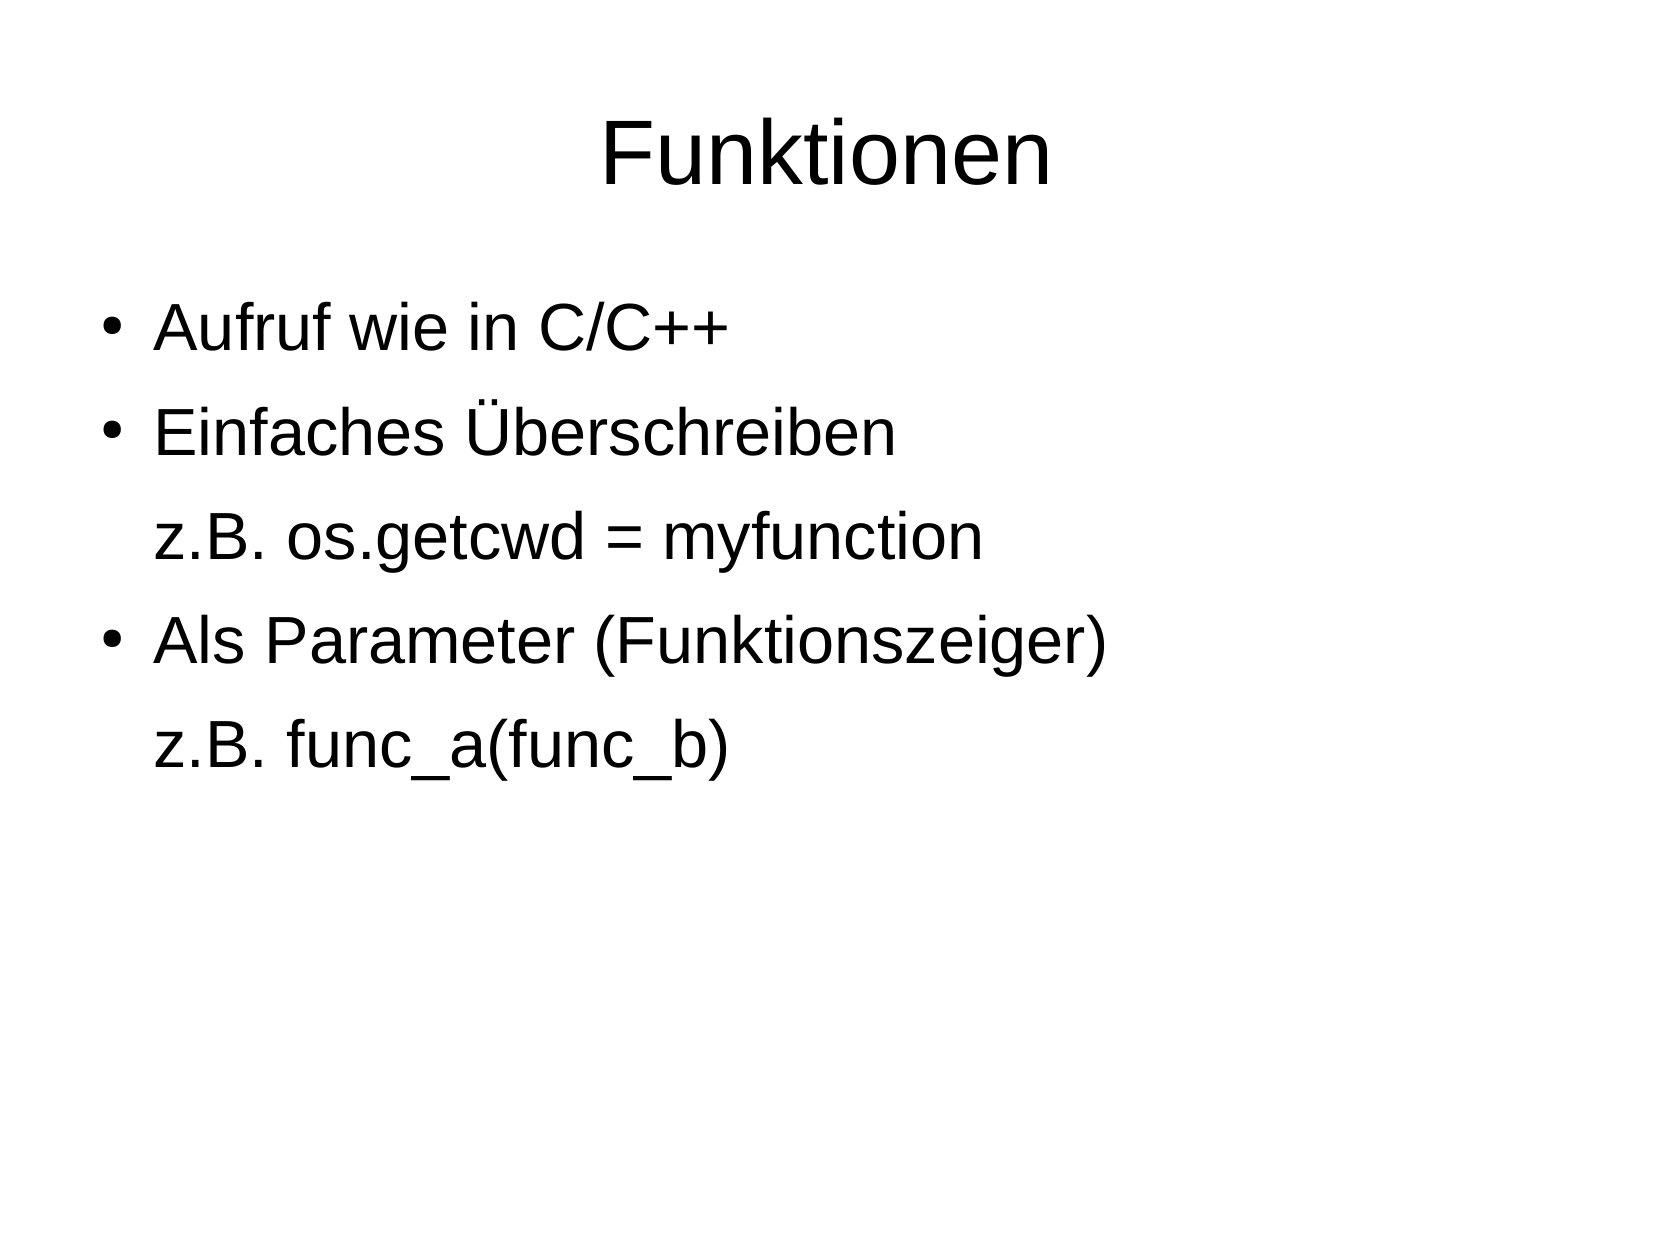

# Funktionen
Aufruf wie in C/C++
Einfaches Überschreiben
z.B. os.getcwd = myfunction
Als Parameter (Funktionszeiger)
z.B. func_a(func_b)